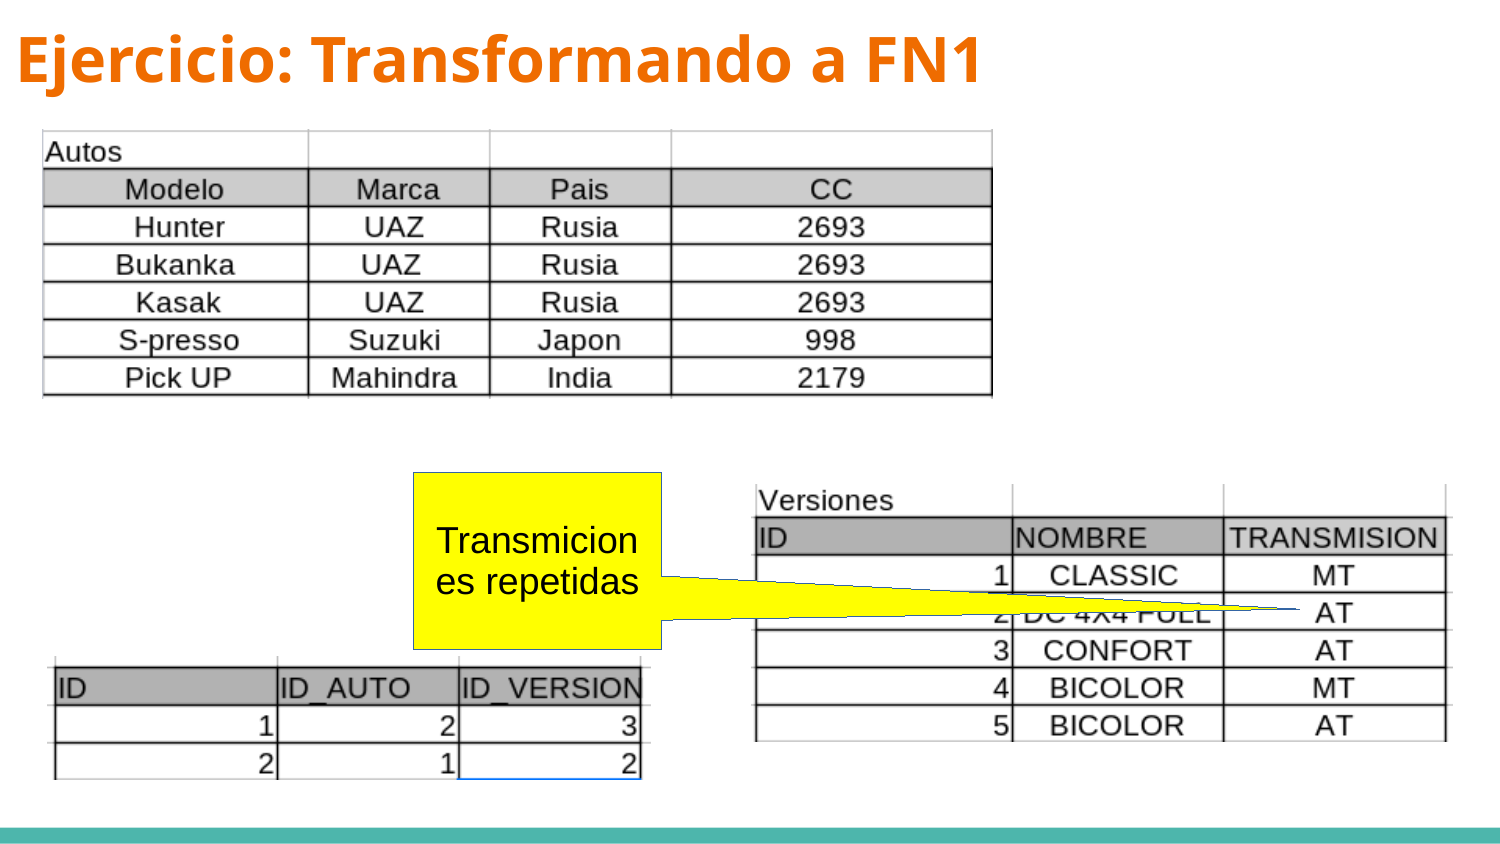

# Ejercicio: Transformando a FN1
Transmiciones repetidas